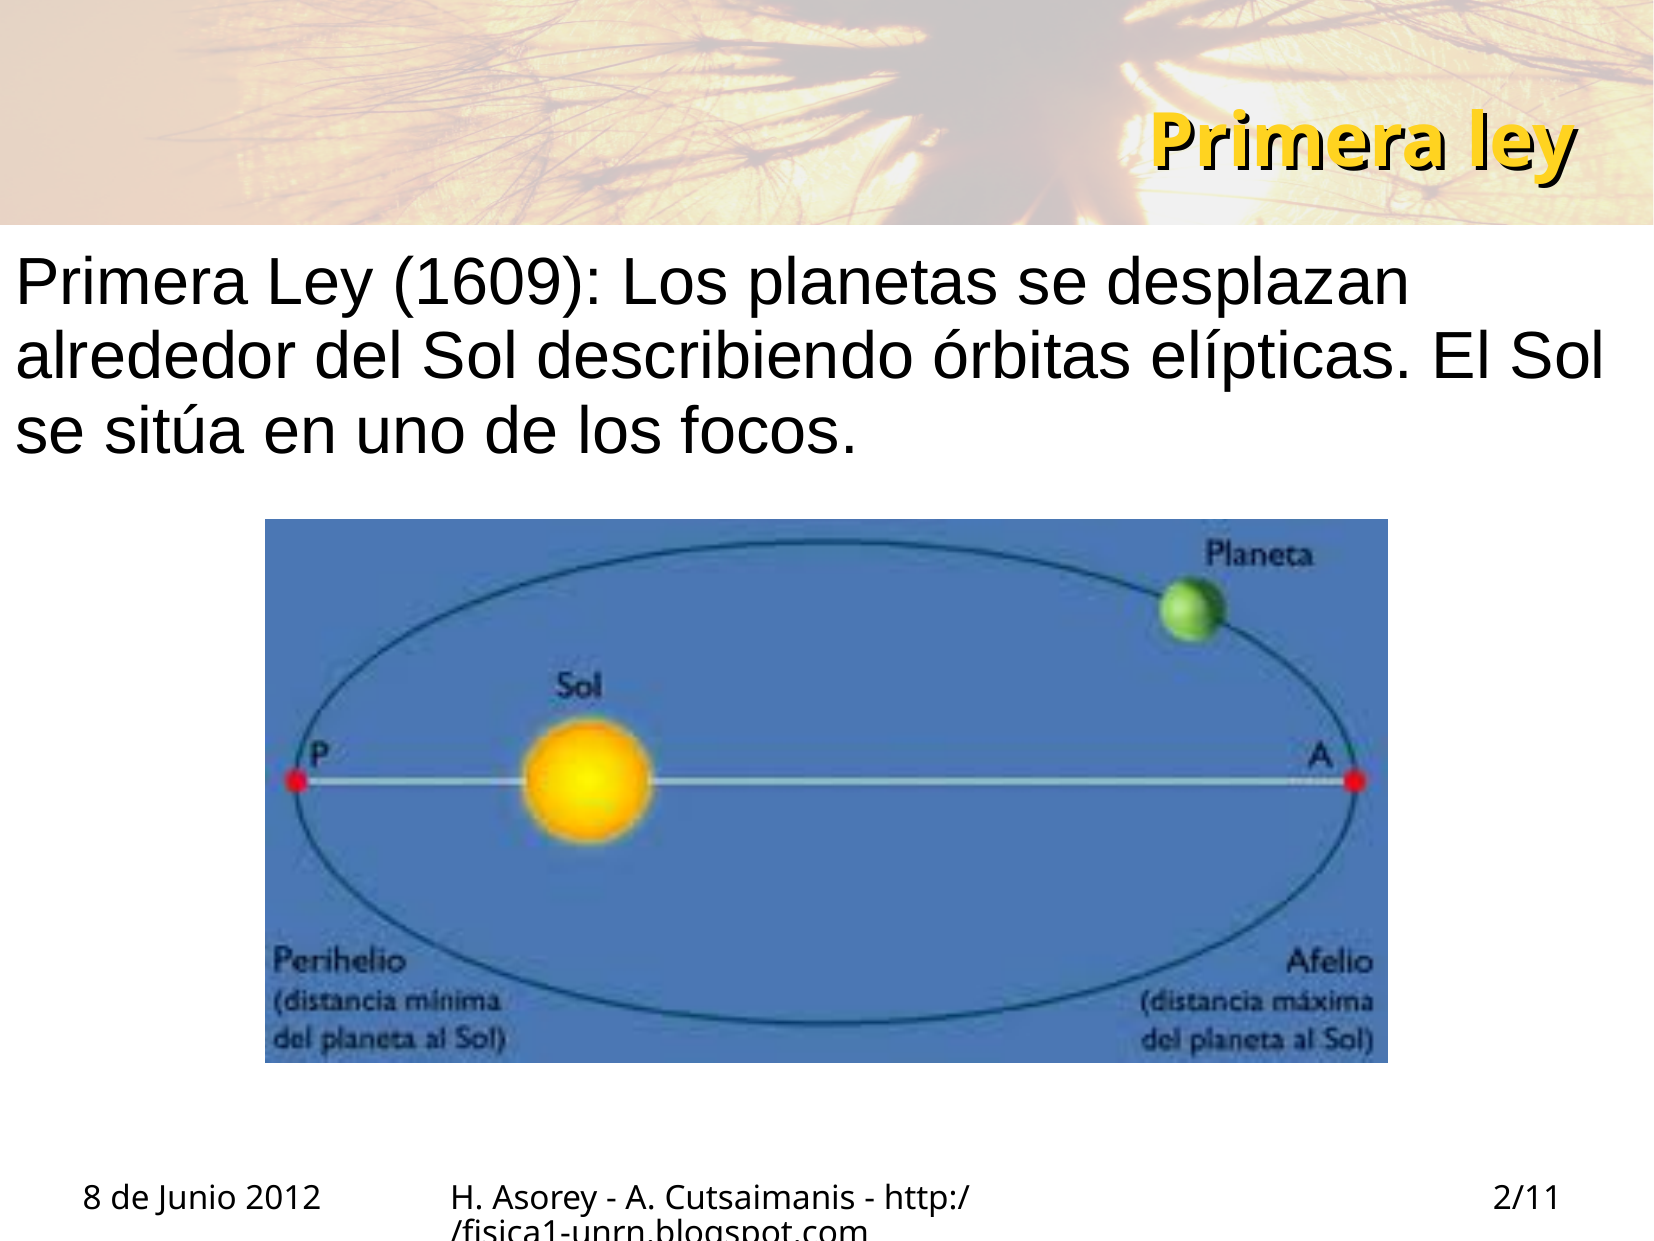

# Primera ley
Primera Ley (1609): Los planetas se desplazan alrededor del Sol describiendo órbitas elípticas. El Sol se sitúa en uno de los focos.
8 de Junio 2012
H. Asorey - A. Cutsaimanis - http://fisica1-unrn.blogspot.com
2